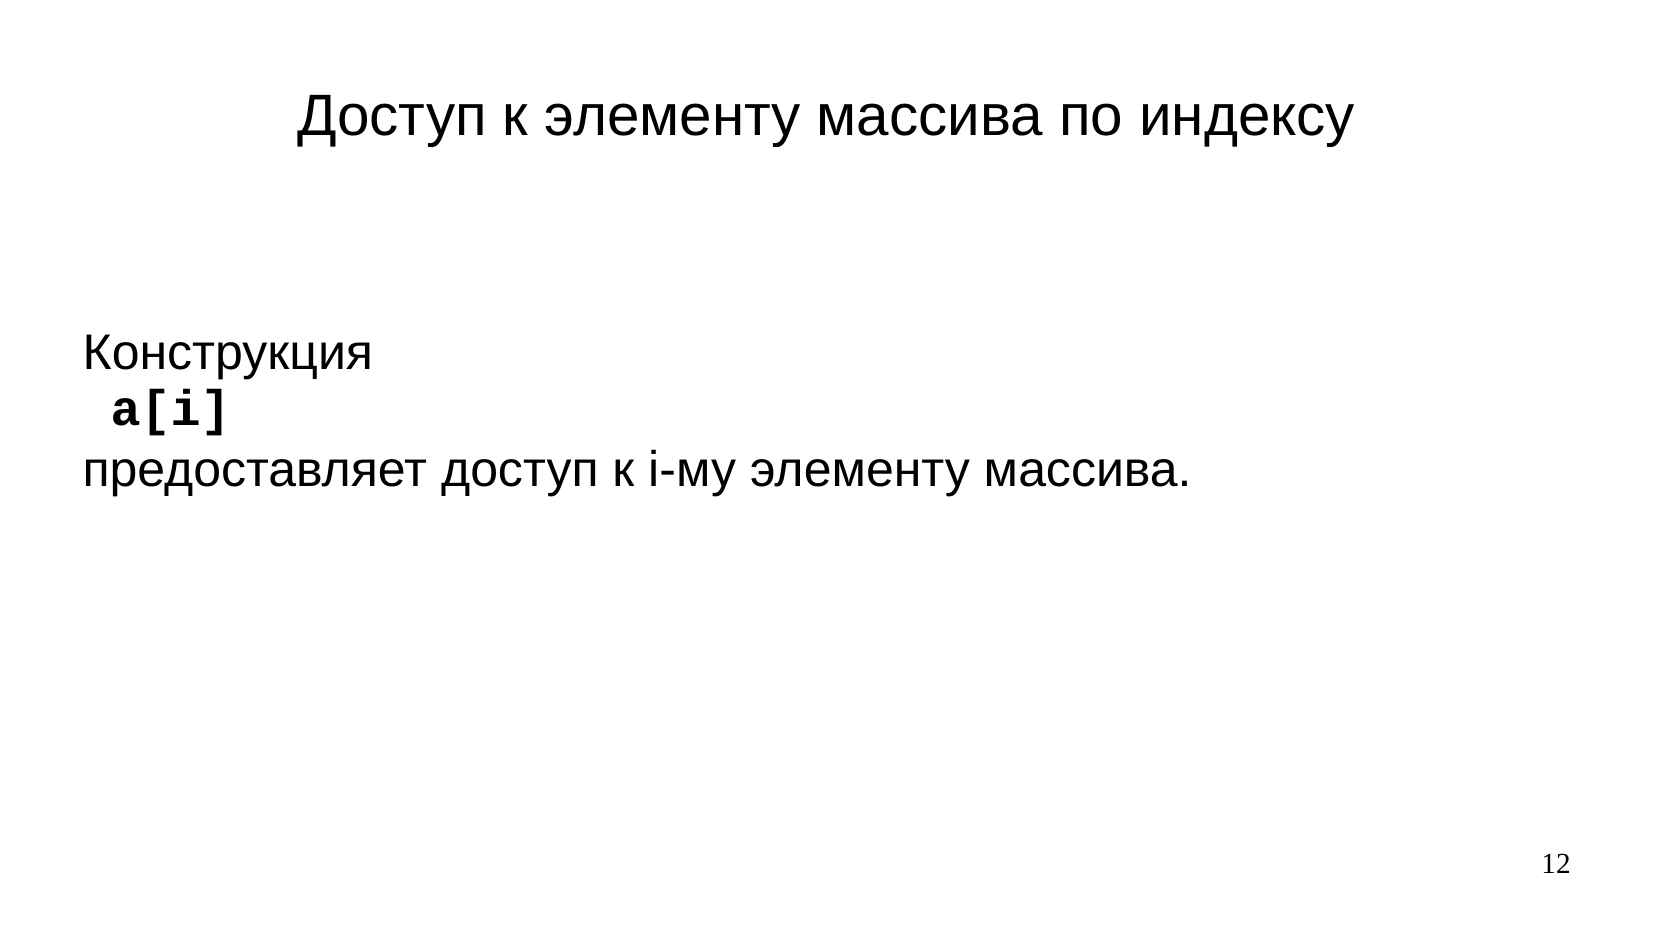

# Доступ к элементу массива по индексу
Конструкция
 а[i]
предоставляет доступ к i-му элементу массива.
12